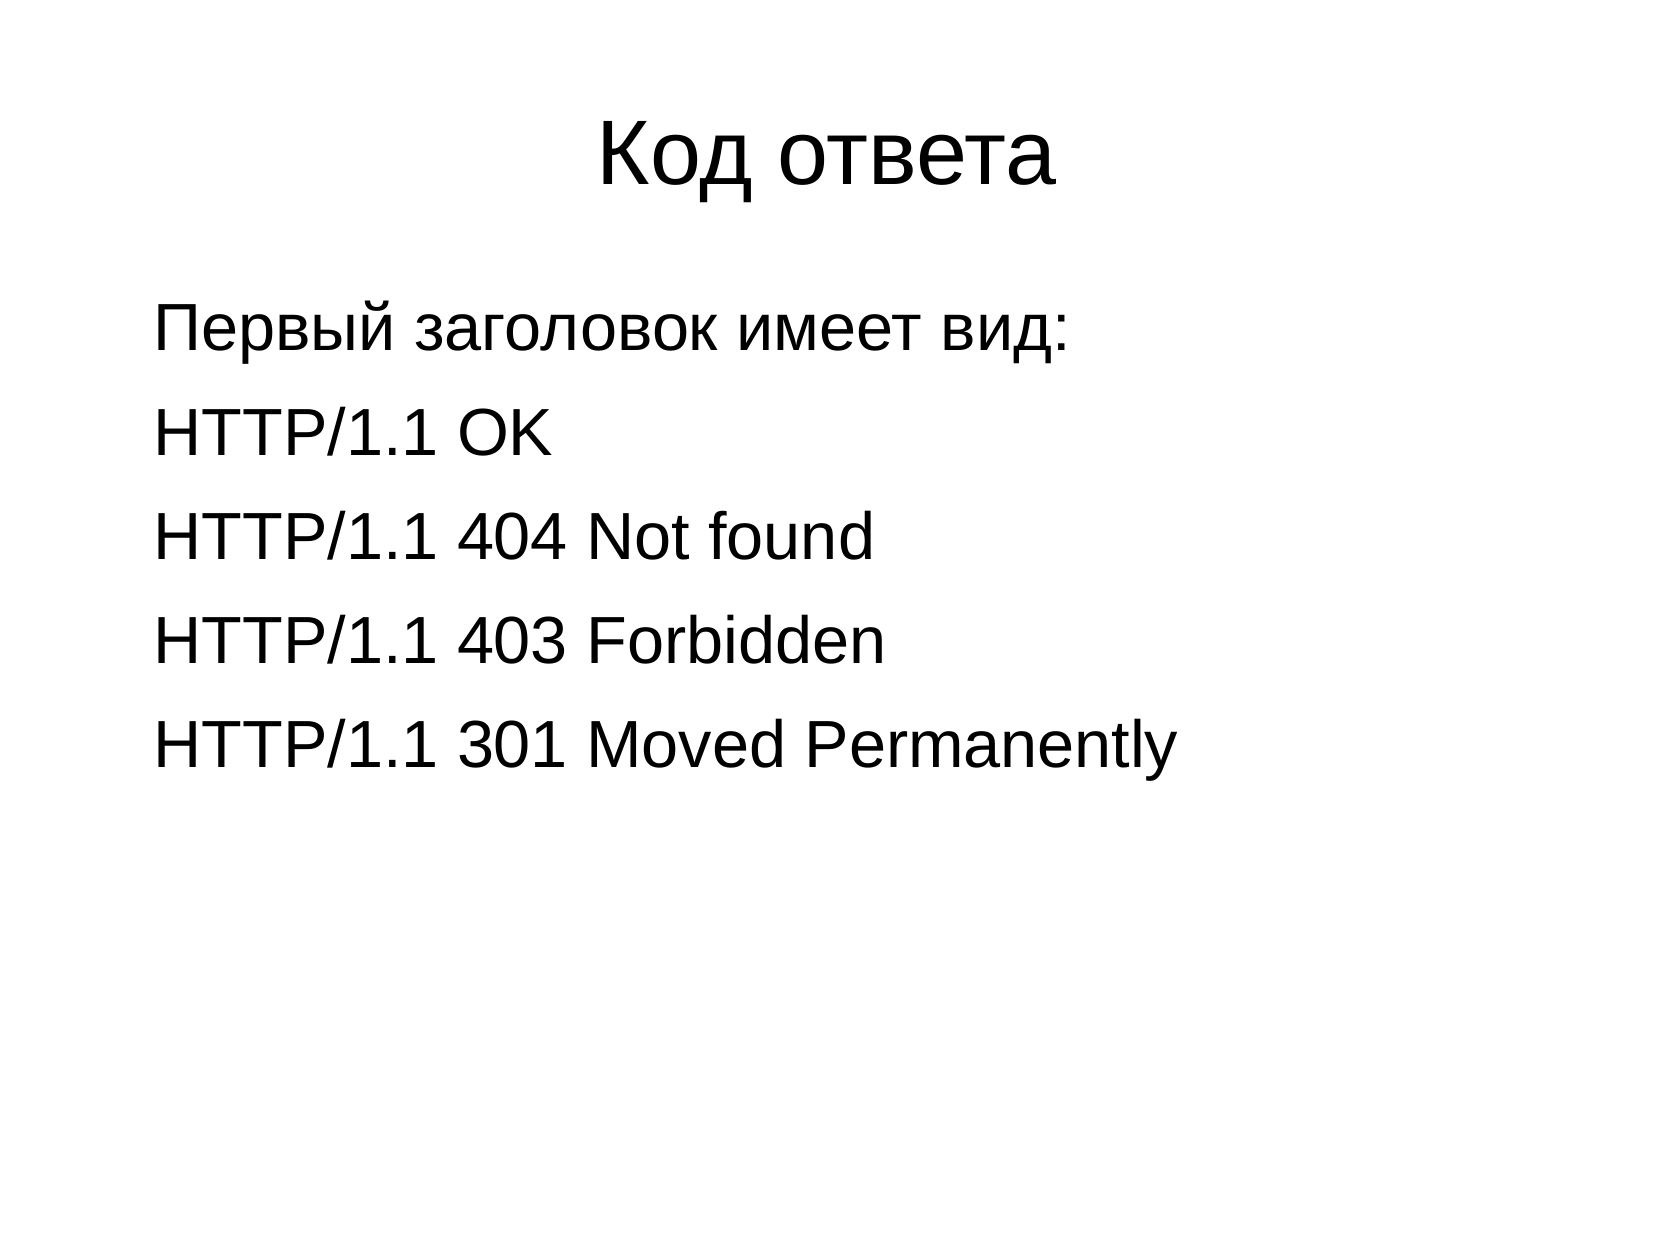

# Код ответа
Первый заголовок имеет вид:
HTTP/1.1 OK
HTTP/1.1 404 Not found
HTTP/1.1 403 Forbidden
HTTP/1.1 301 Moved Permanently